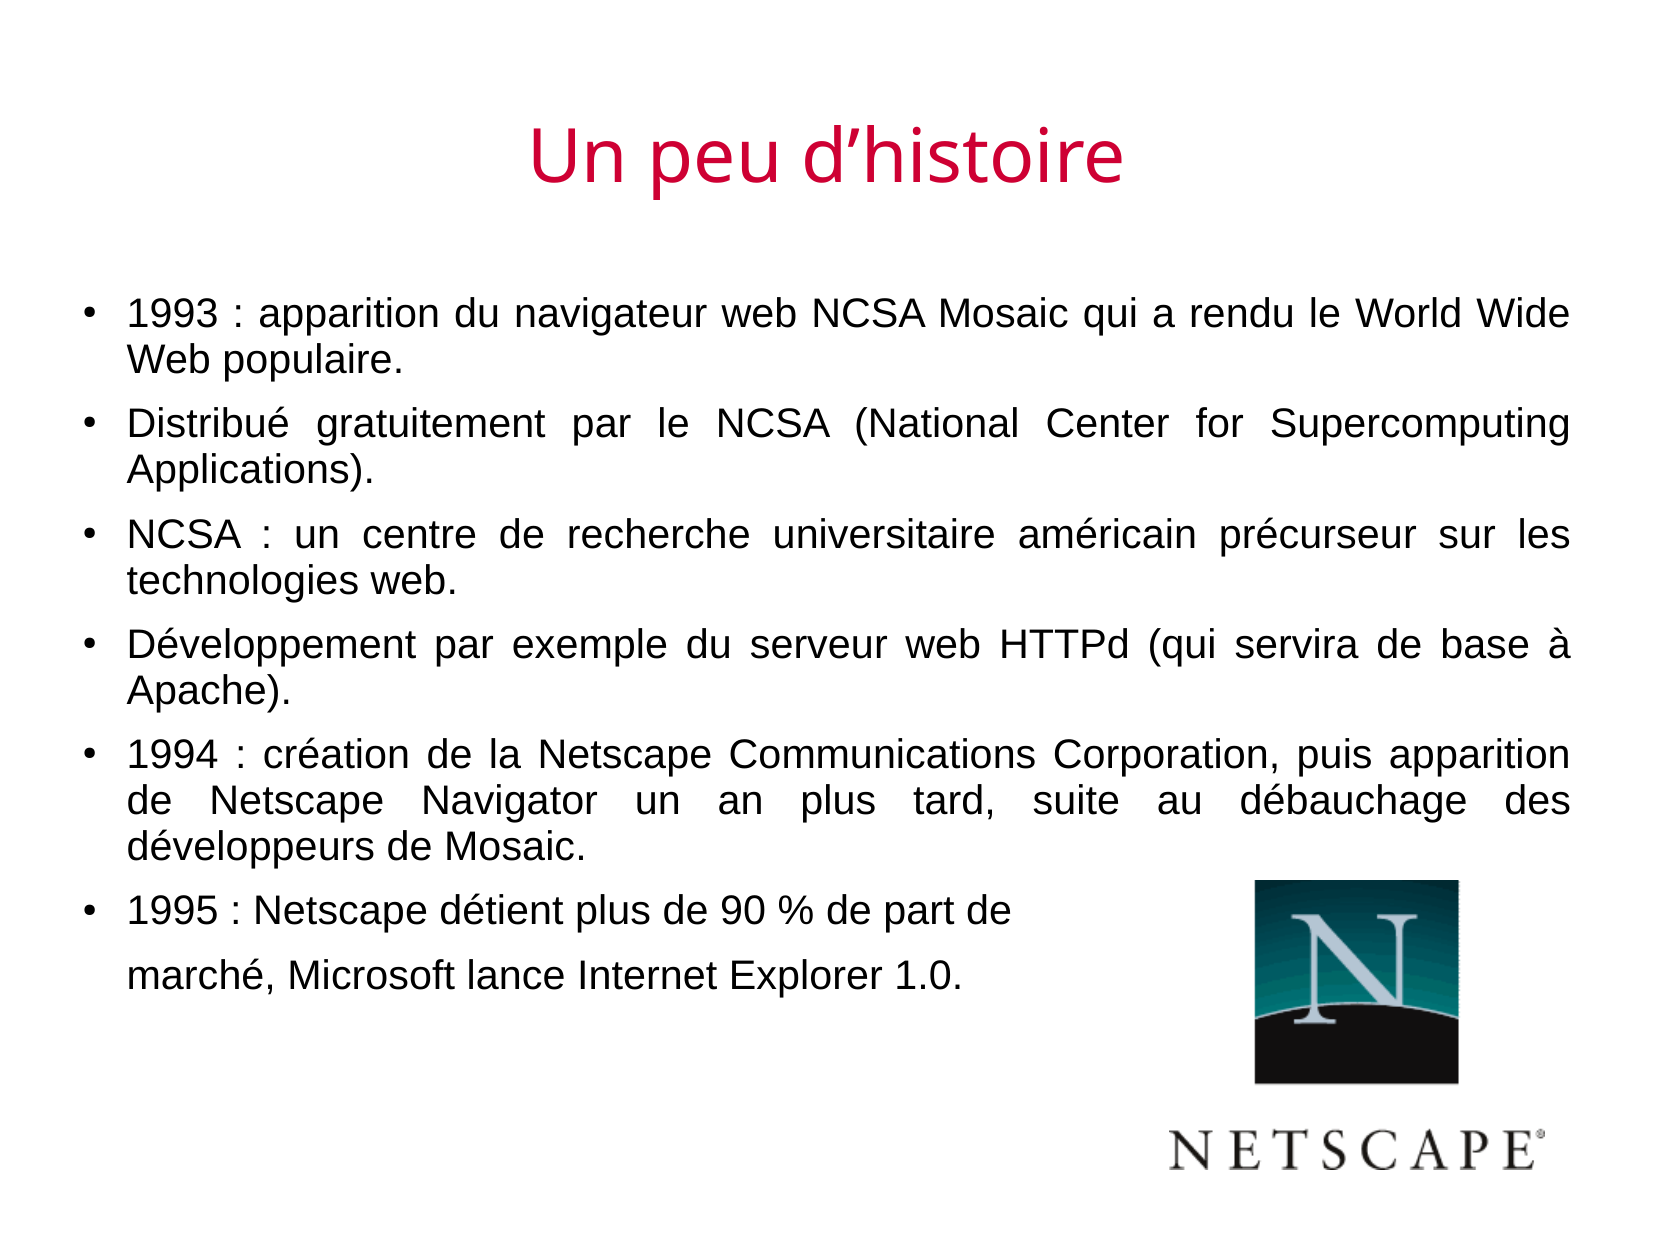

# Un peu d’histoire
1993 : apparition du navigateur web NCSA Mosaic qui a rendu le World Wide Web populaire.
Distribué gratuitement par le NCSA (National Center for Supercomputing Applications).
NCSA : un centre de recherche universitaire américain précurseur sur les technologies web.
Développement par exemple du serveur web HTTPd (qui servira de base à Apache).
1994 : création de la Netscape Communications Corporation, puis apparition de Netscape Navigator un an plus tard, suite au débauchage des développeurs de Mosaic.
1995 : Netscape détient plus de 90 % de part de
marché, Microsoft lance Internet Explorer 1.0.